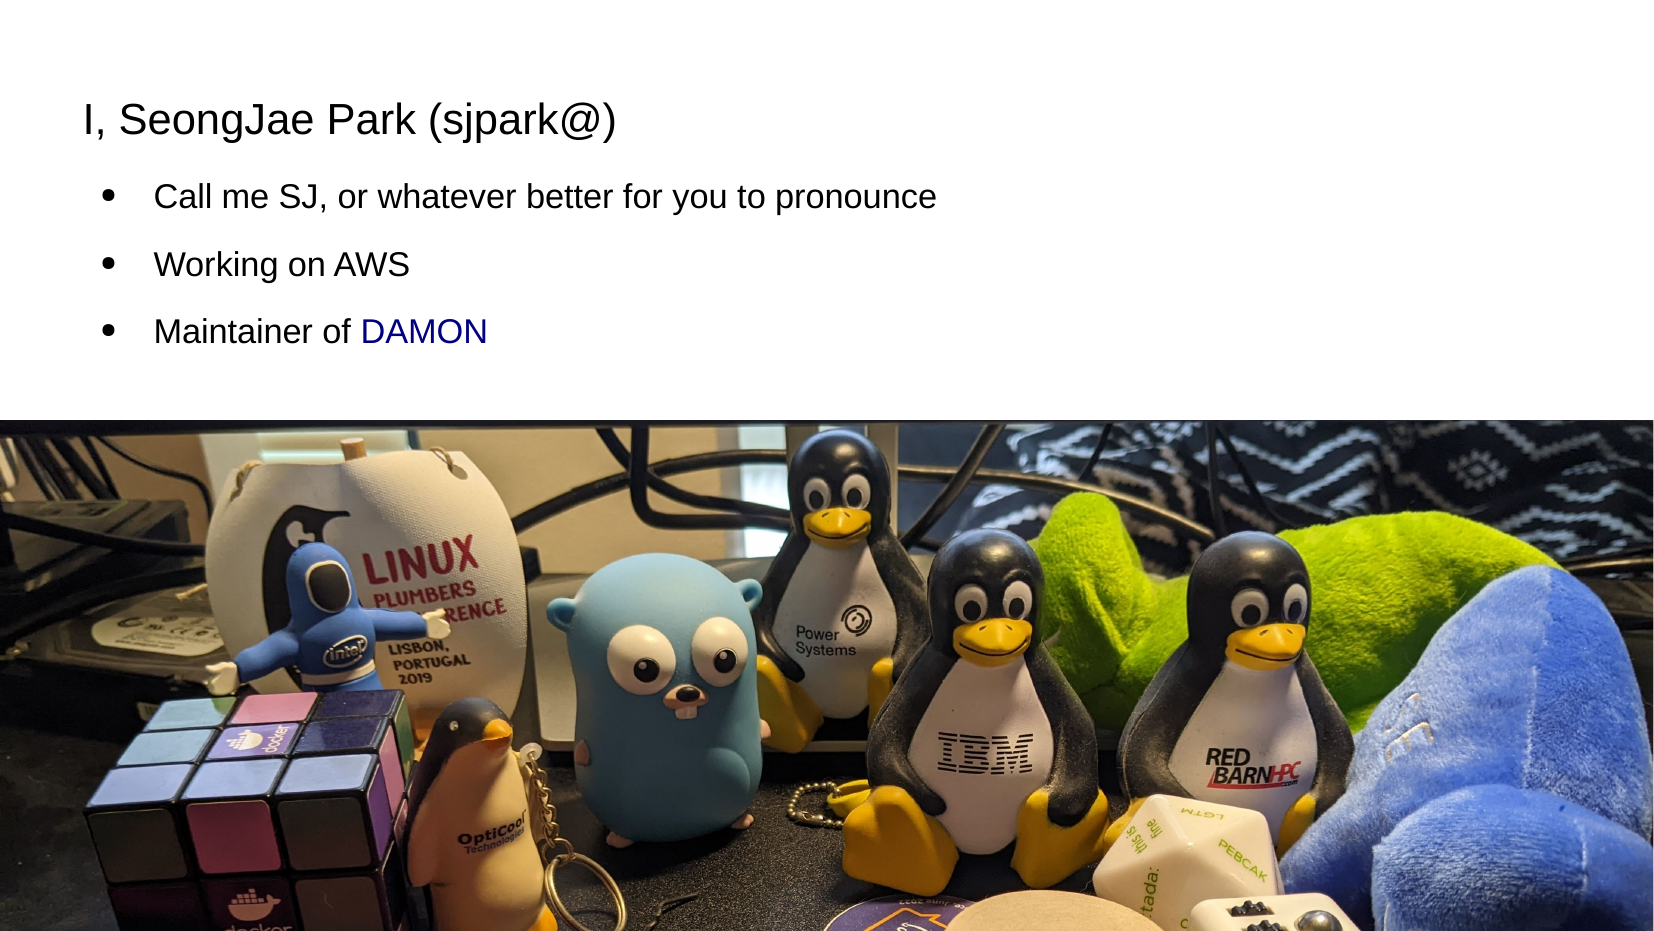

# I, SeongJae Park (sjpark@)
Call me SJ, or whatever better for you to pronounce
Working on AWS
Maintainer of DAMON